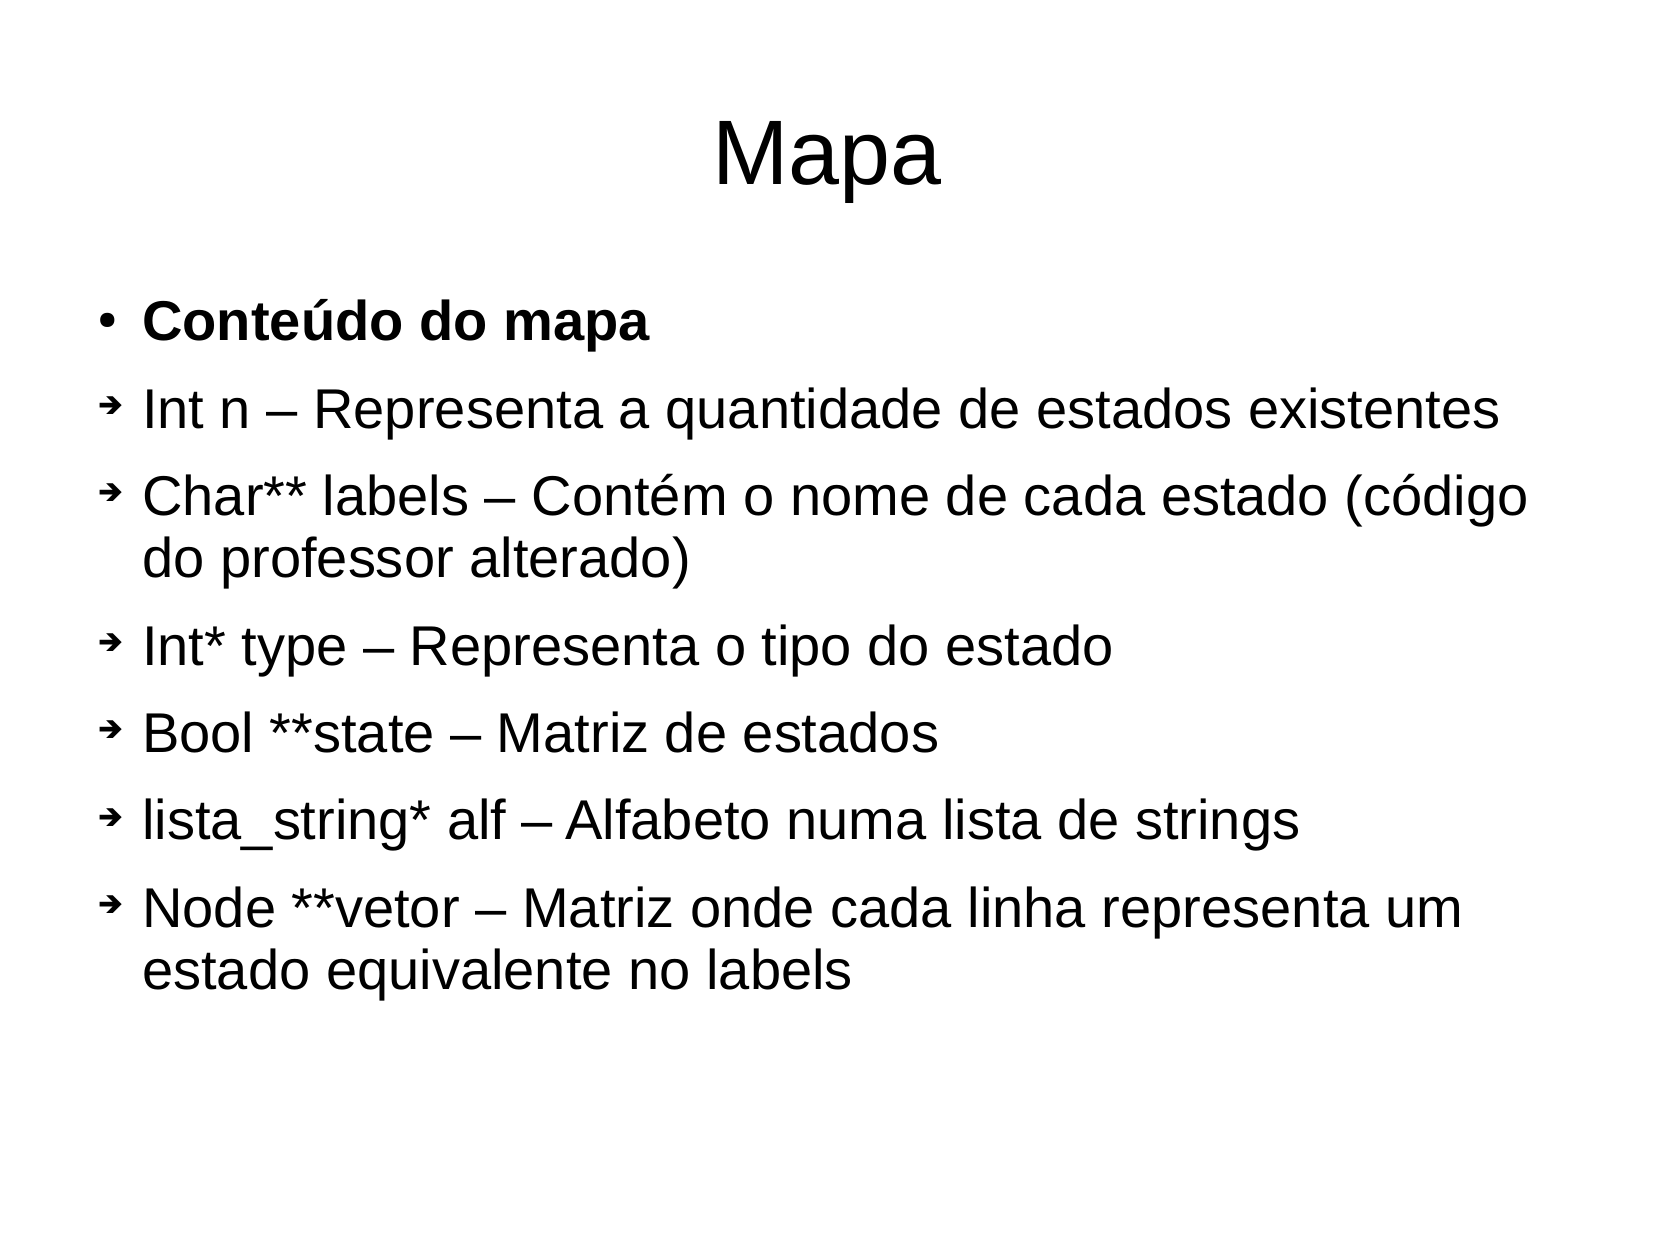

# Mapa
Conteúdo do mapa
Int n – Representa a quantidade de estados existentes
Char** labels – Contém o nome de cada estado (código do professor alterado)
Int* type – Representa o tipo do estado
Bool **state – Matriz de estados
lista_string* alf – Alfabeto numa lista de strings
Node **vetor – Matriz onde cada linha representa um estado equivalente no labels